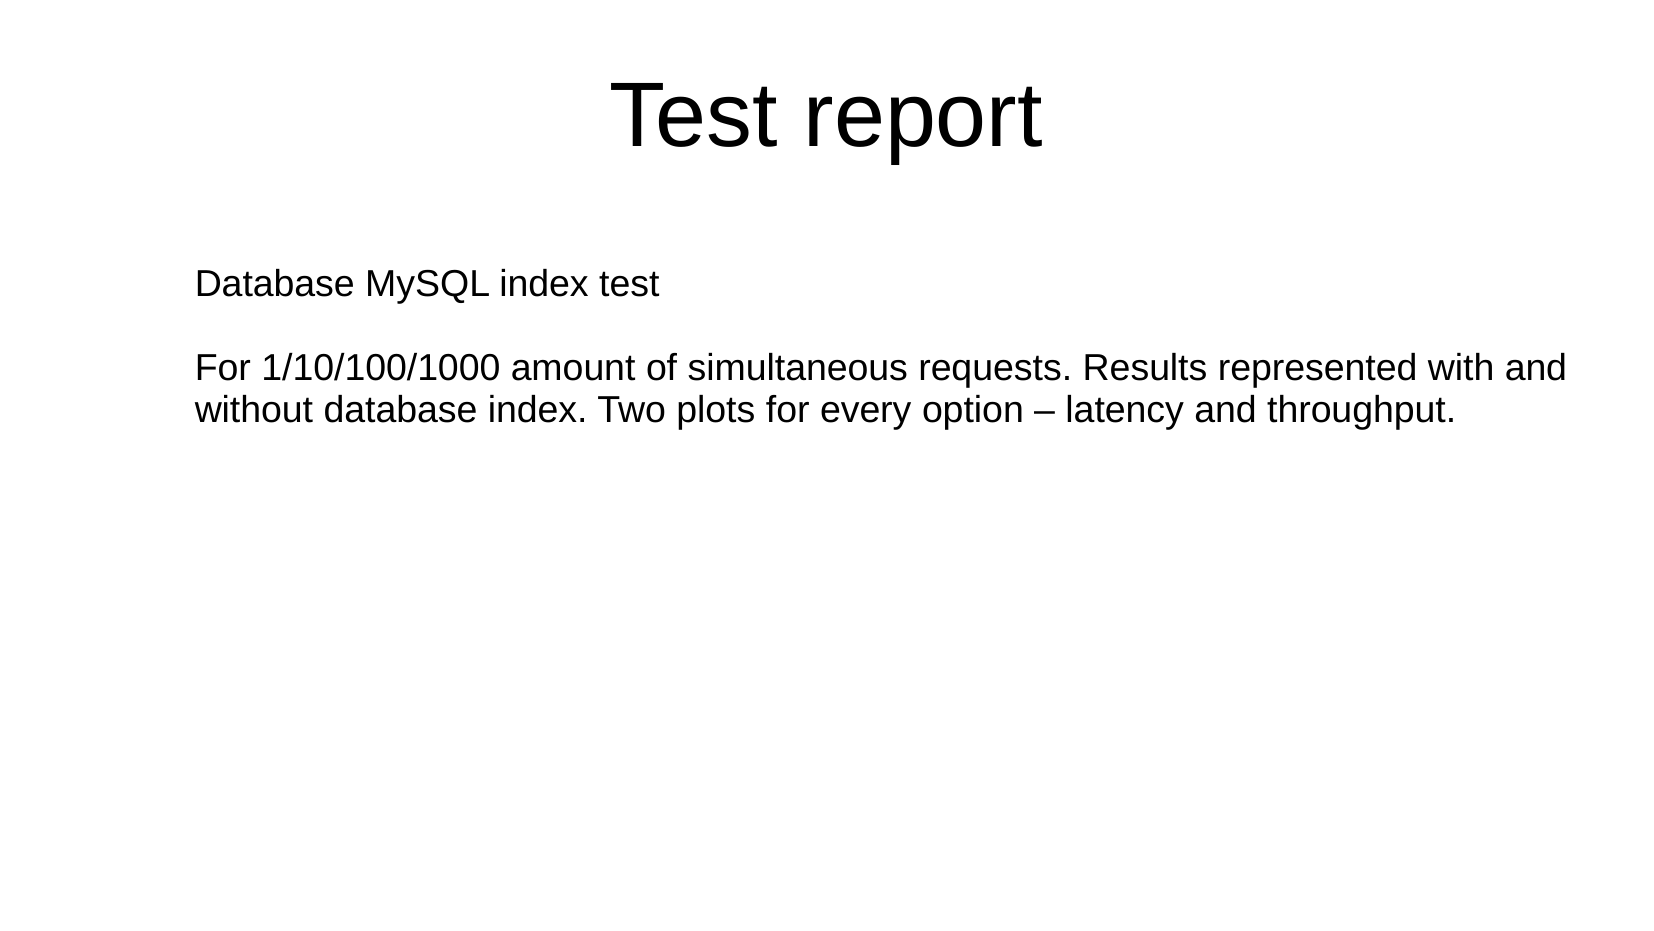

# Test report
Database MySQL index test
For 1/10/100/1000 amount of simultaneous requests. Results represented with and
without database index. Two plots for every option – latency and throughput.